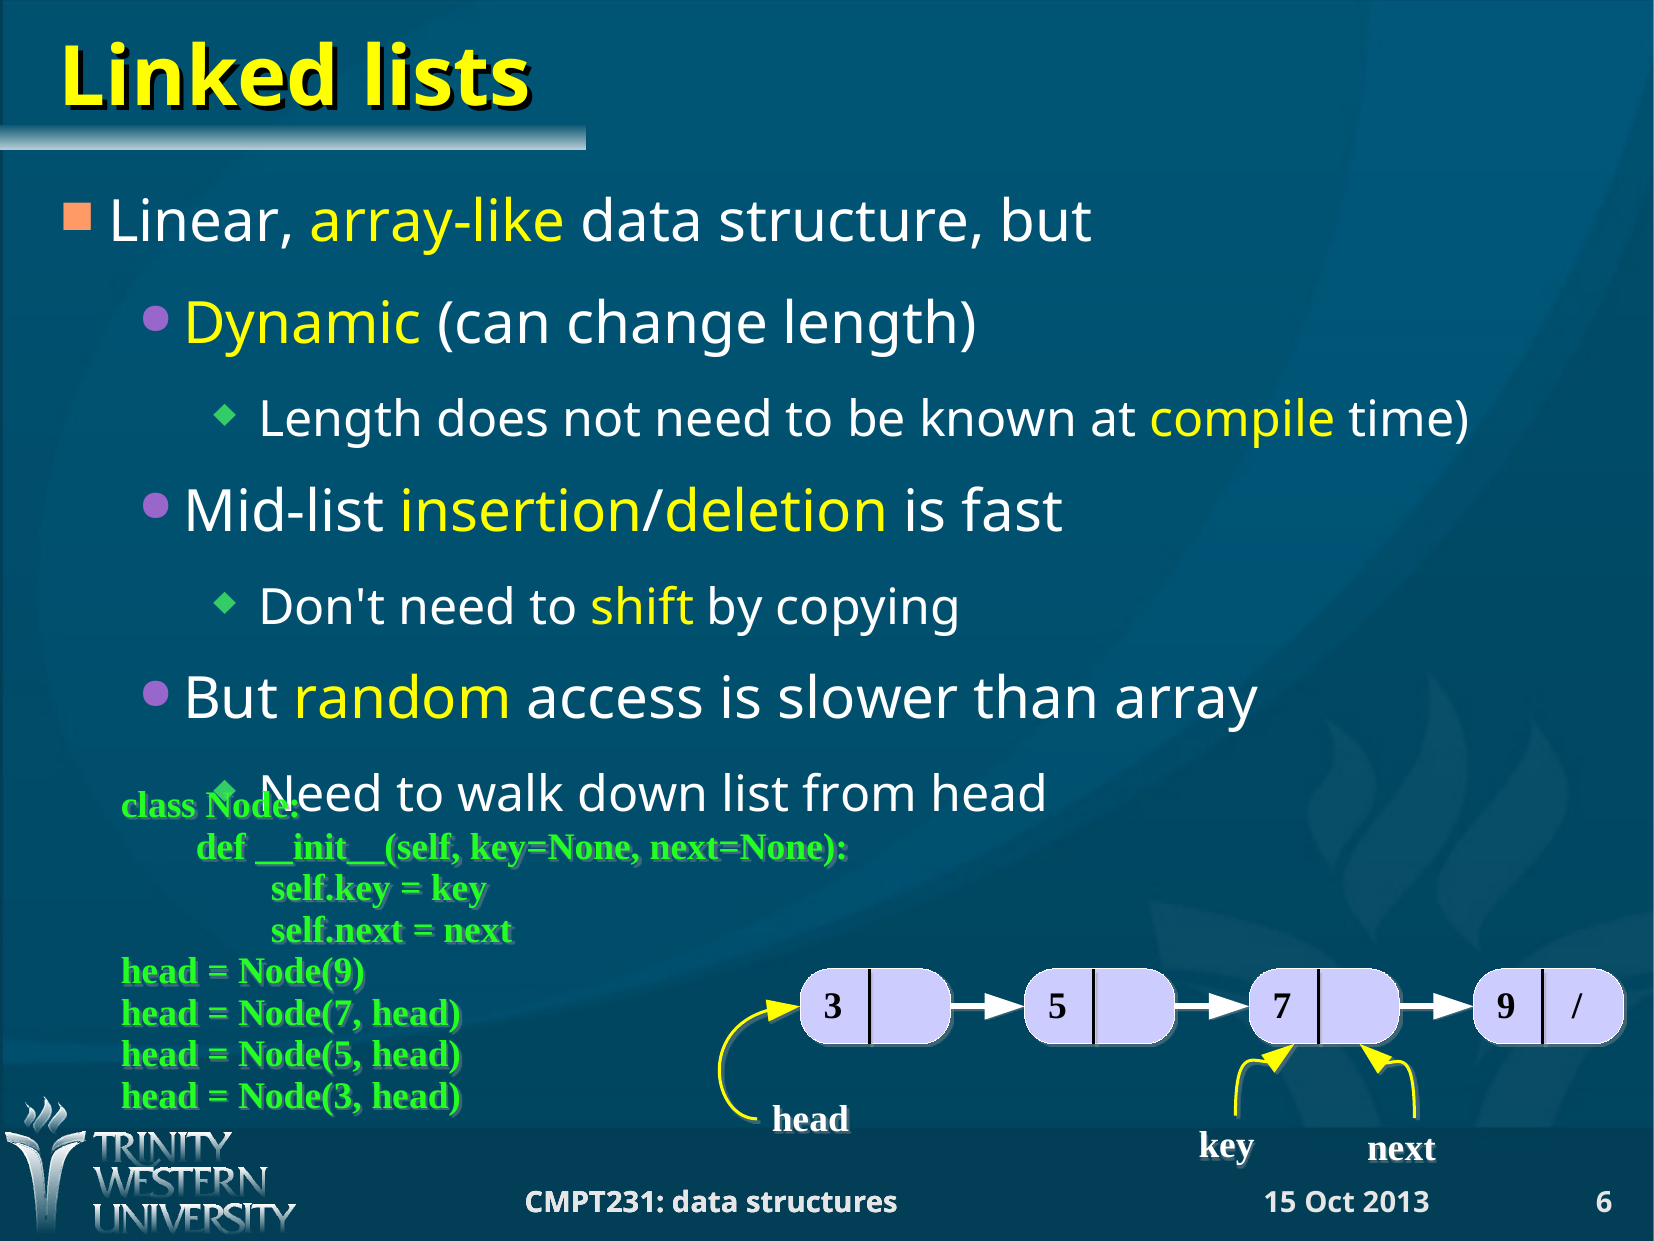

# Linked lists
Linear, array-like data structure, but
Dynamic (can change length)
Length does not need to be known at compile time)
Mid-list insertion/deletion is fast
Don't need to shift by copying
But random access is slower than array
Need to walk down list from head
class Node:
	def __init__(self, key=None, next=None):
		self.key = key
		self.next = next
head = Node(9)
head = Node(7, head)
head = Node(5, head)
head = Node(3, head)
3
5
7
9	/
head
key
next
CMPT231: data structures
15 Oct 2013
6